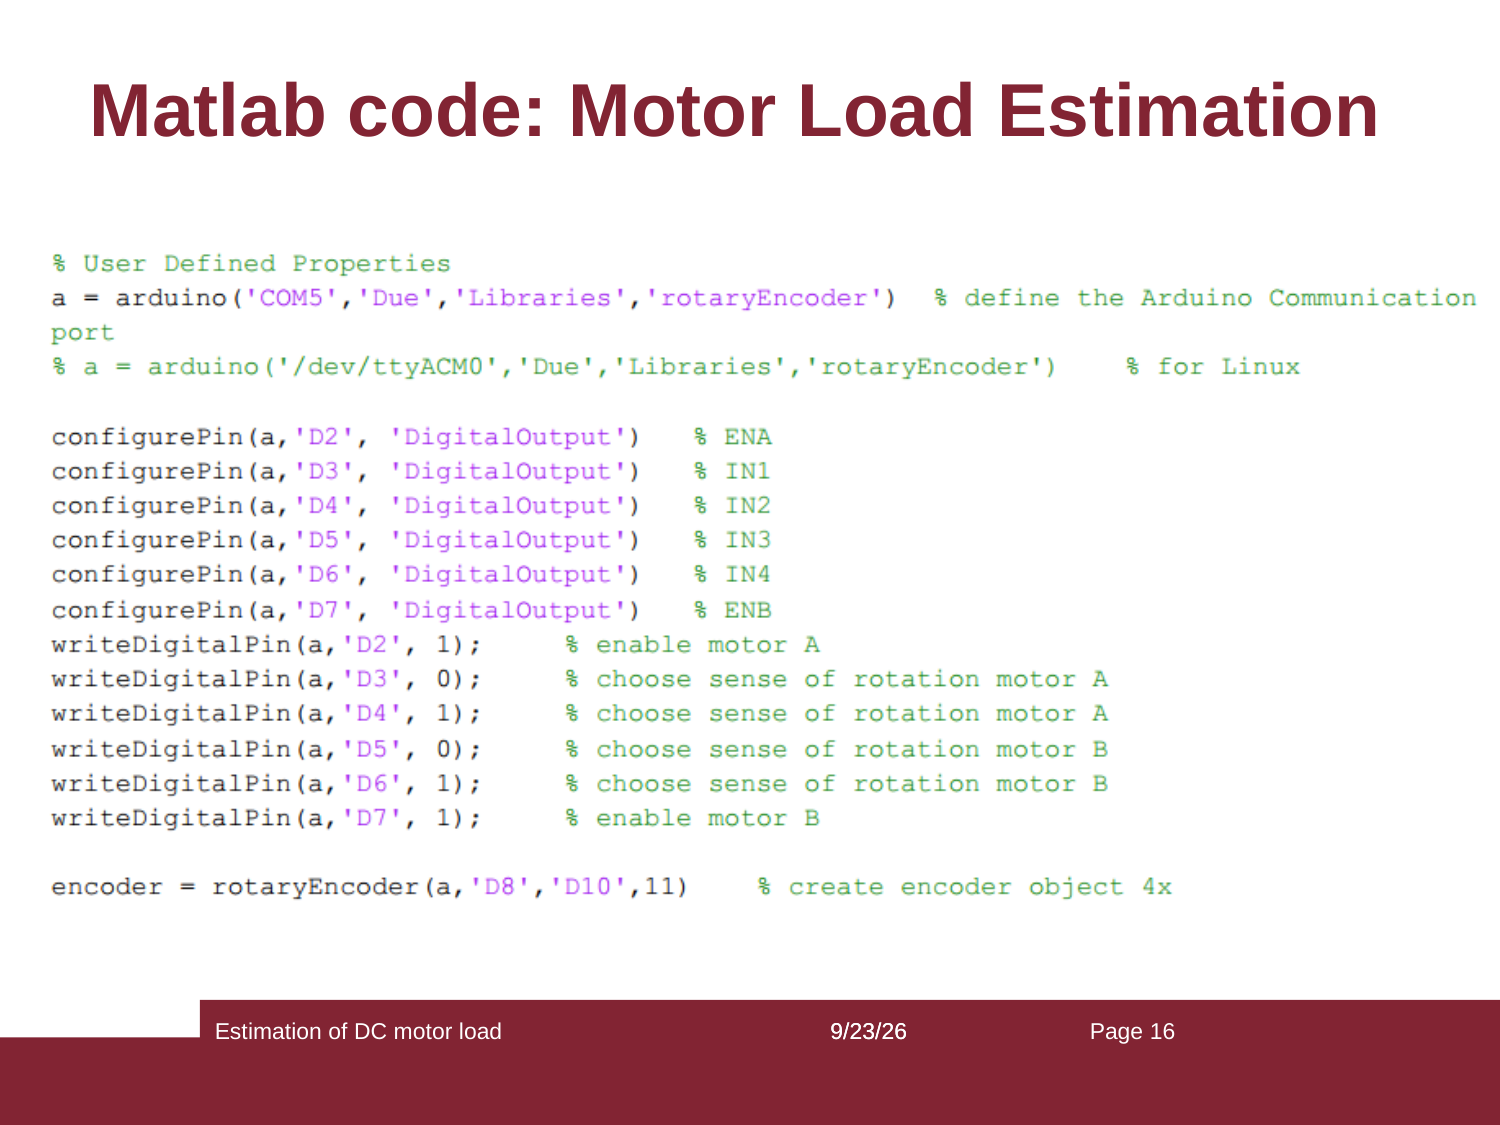

Matlab code: Motor Load Estimation
Estimation of DC motor load
Page 16